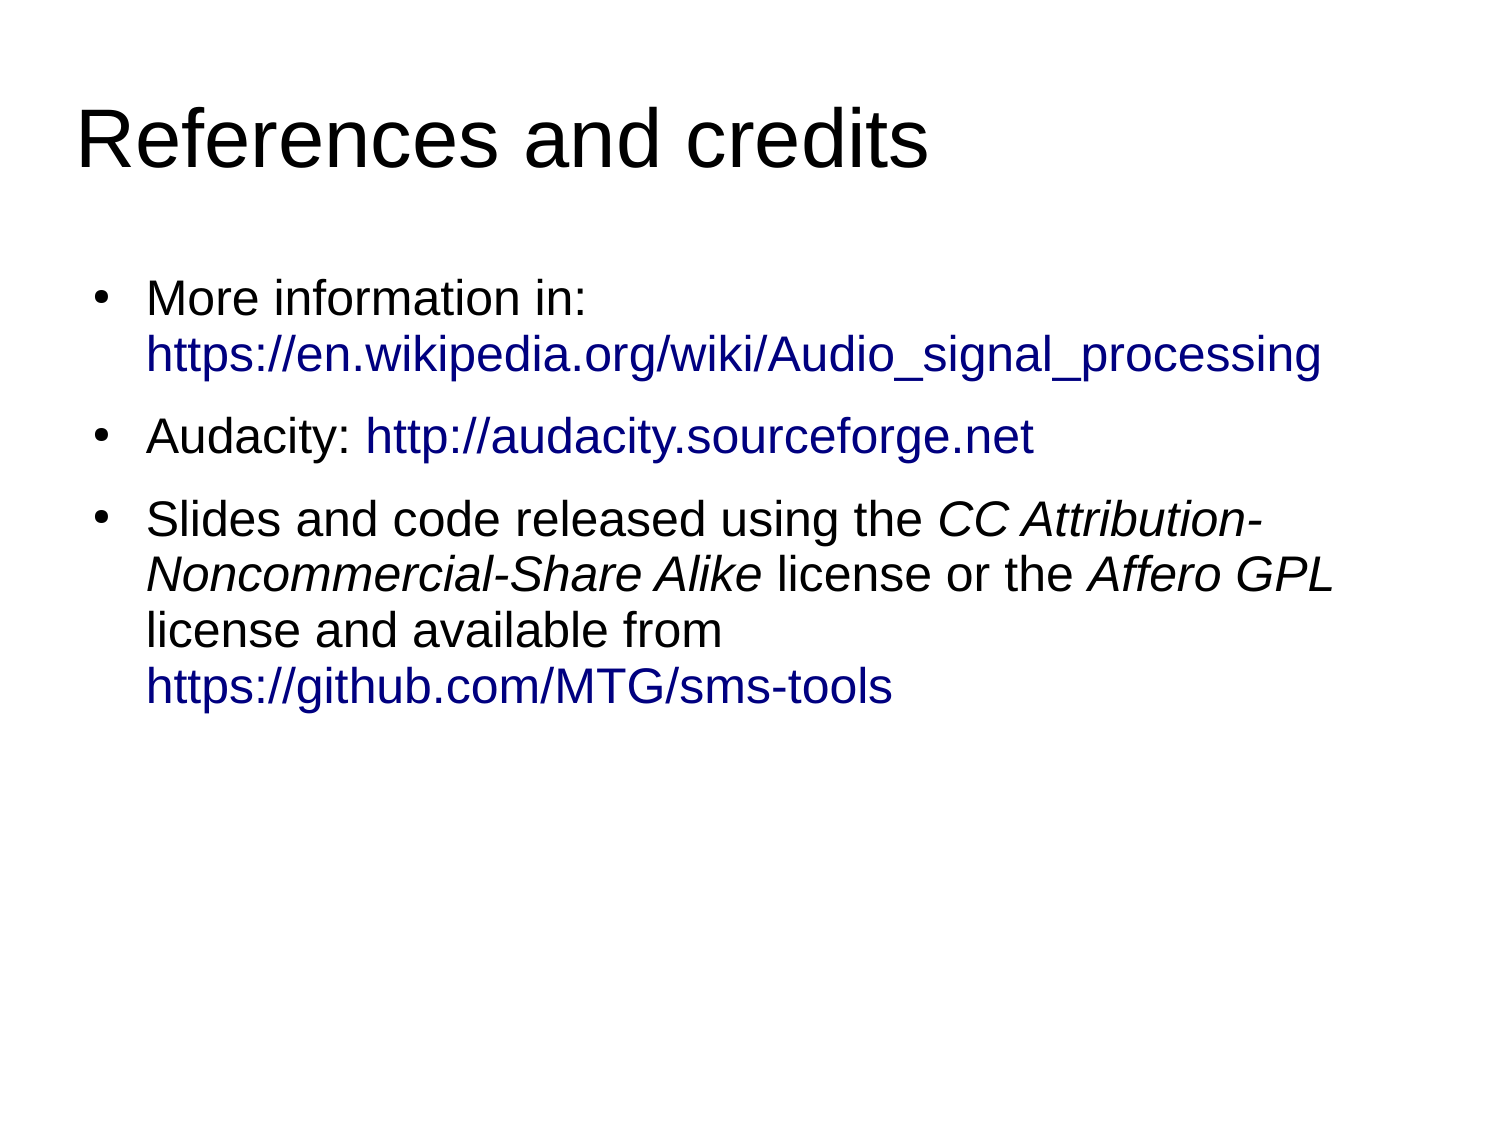

# References and credits
More information in:https://en.wikipedia.org/wiki/Audio_signal_processing
Audacity: http://audacity.sourceforge.net
Slides and code released using the CC Attribution-Noncommercial-Share Alike license or the Affero GPL license and available from https://github.com/MTG/sms-tools